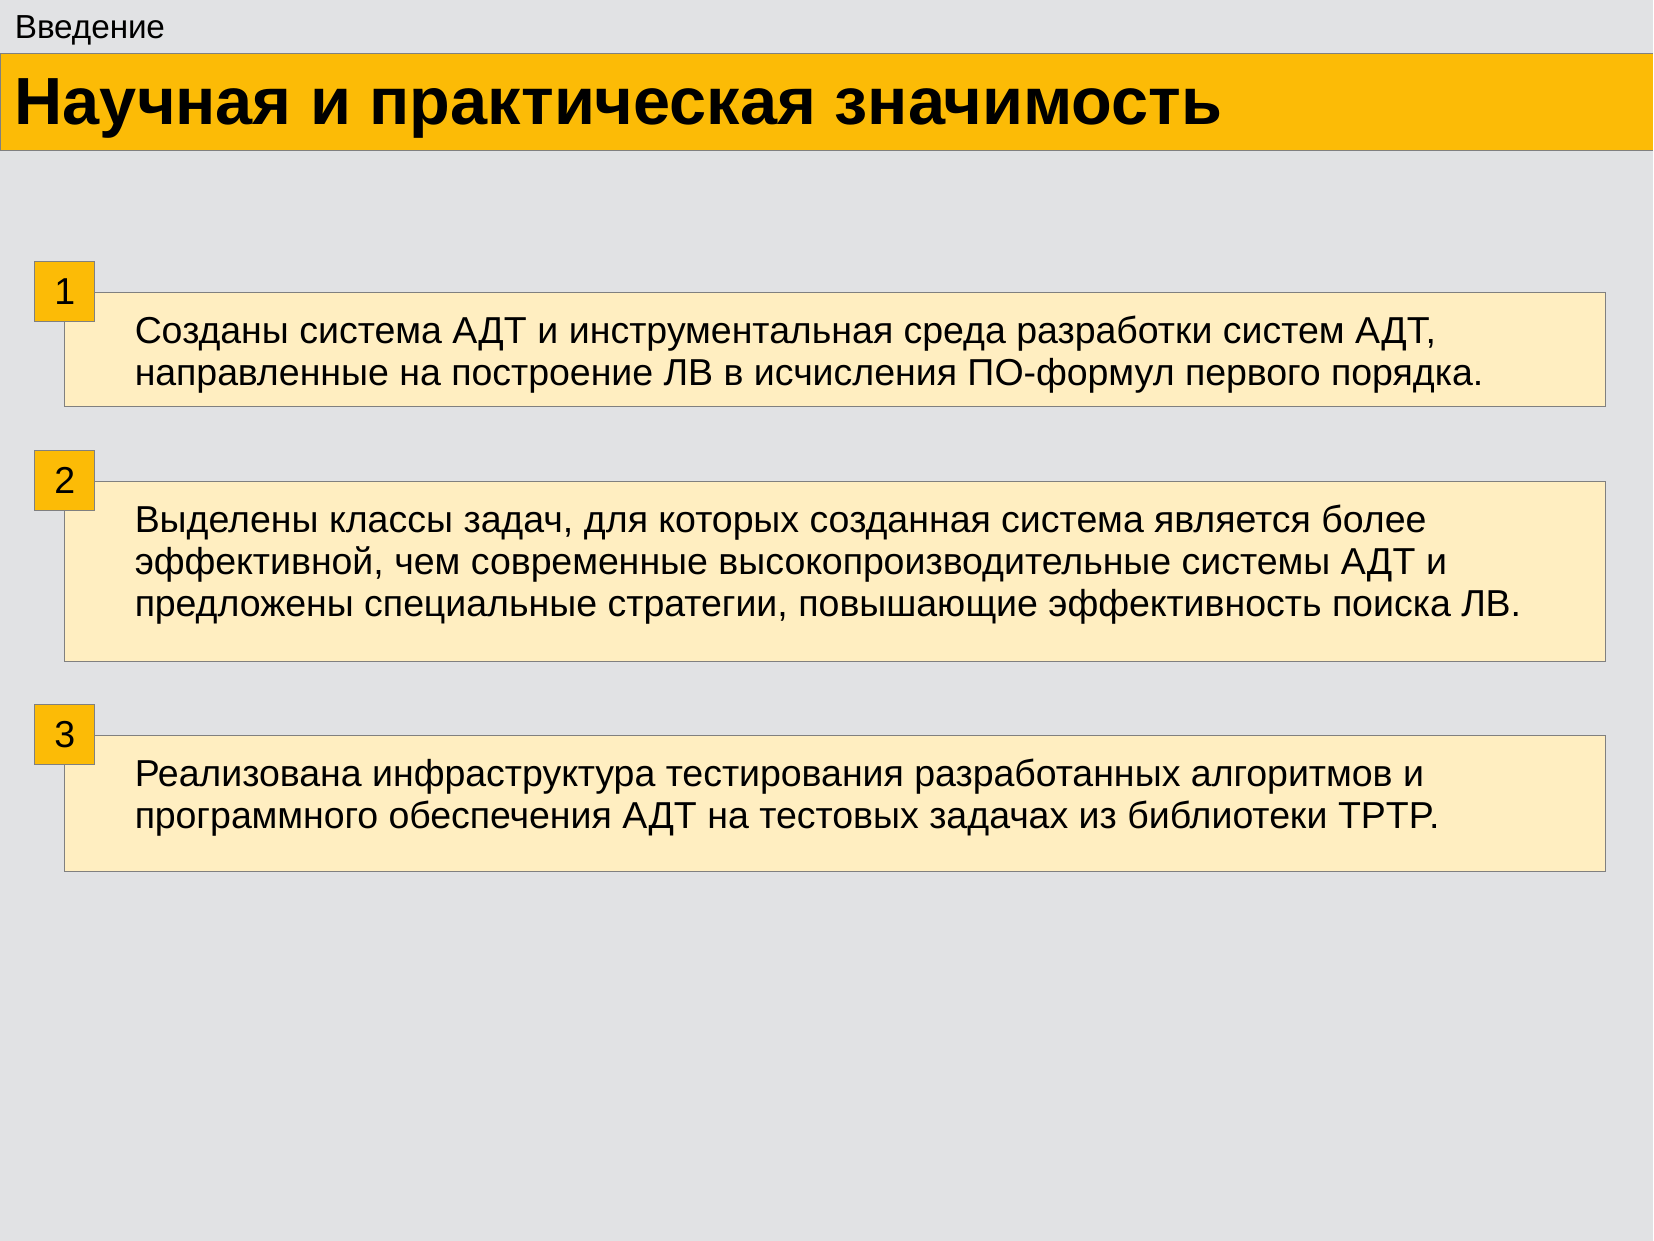

Введение
Научная и практическая значимость
1
Созданы система АДТ и инструментальная среда разработки систем АДТ,
направленные на построение ЛВ в исчисления ПО-формул первого порядка.
2
Выделены классы задач, для которых созданная система является более
эффективной, чем современные высокопроизводительные системы АДТ и
предложены специальные стратегии, повышающие эффективность поиска ЛВ.
3
Реализована инфраструктура тестирования разработанных алгоритмов и
программного обеспечения АДТ на тестовых задачах из библиотеки TPTP.